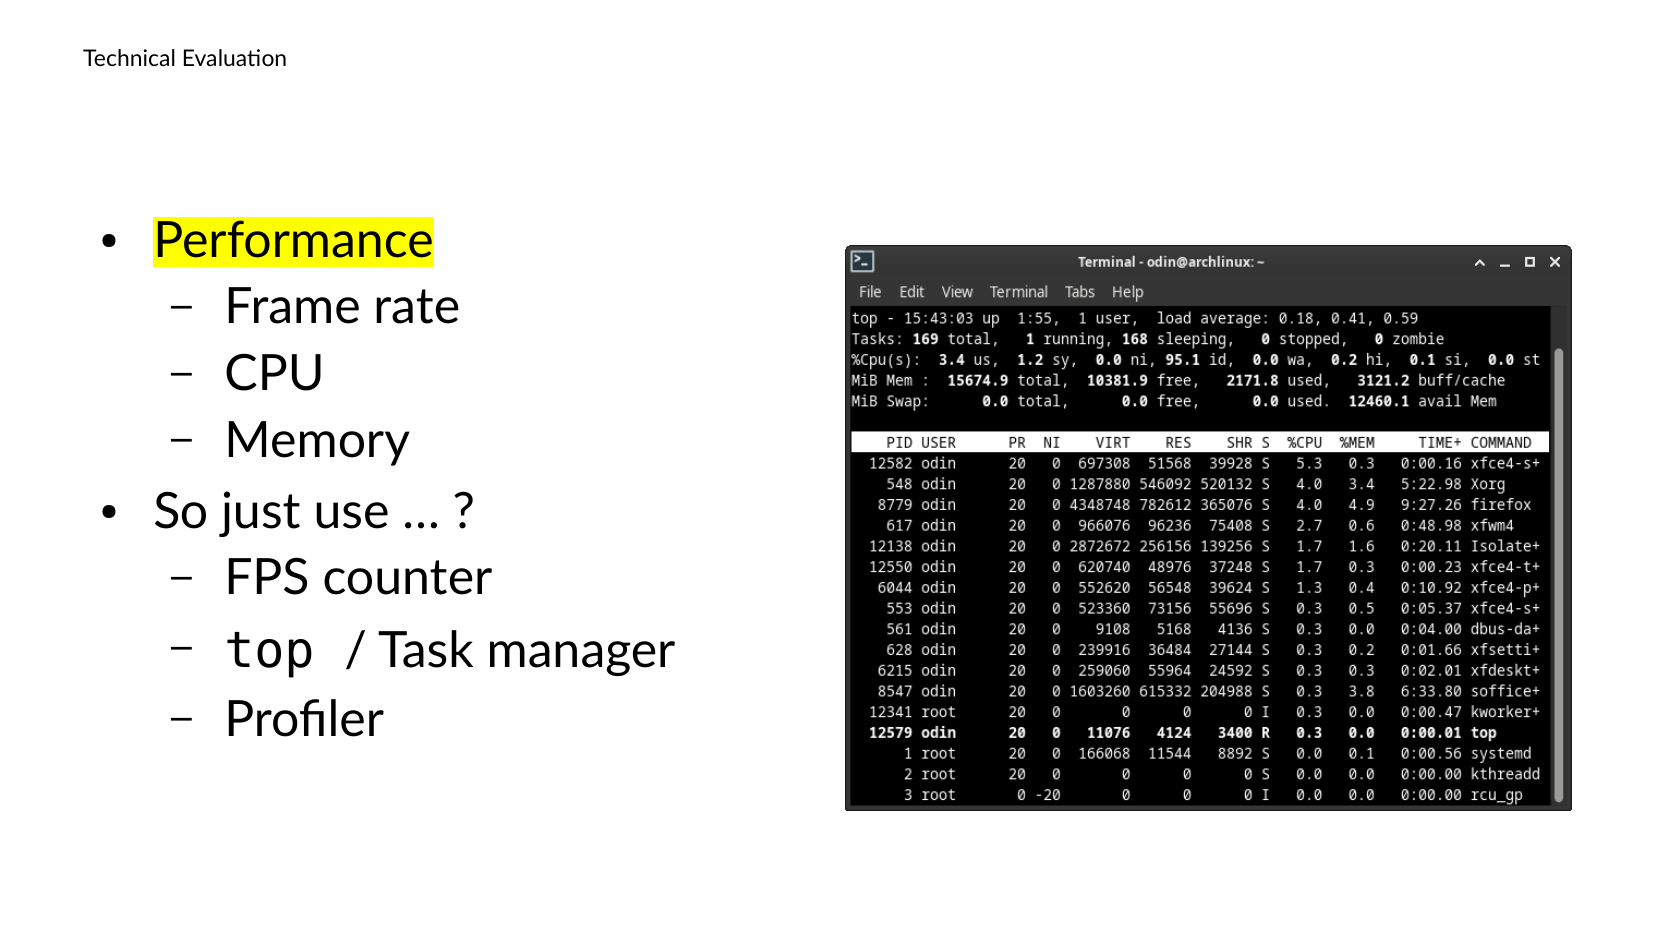

# Technical Evaluation
Performance
Frame rate
CPU
Memory
So just use … ?
FPS counter
top / Task manager
Profiler